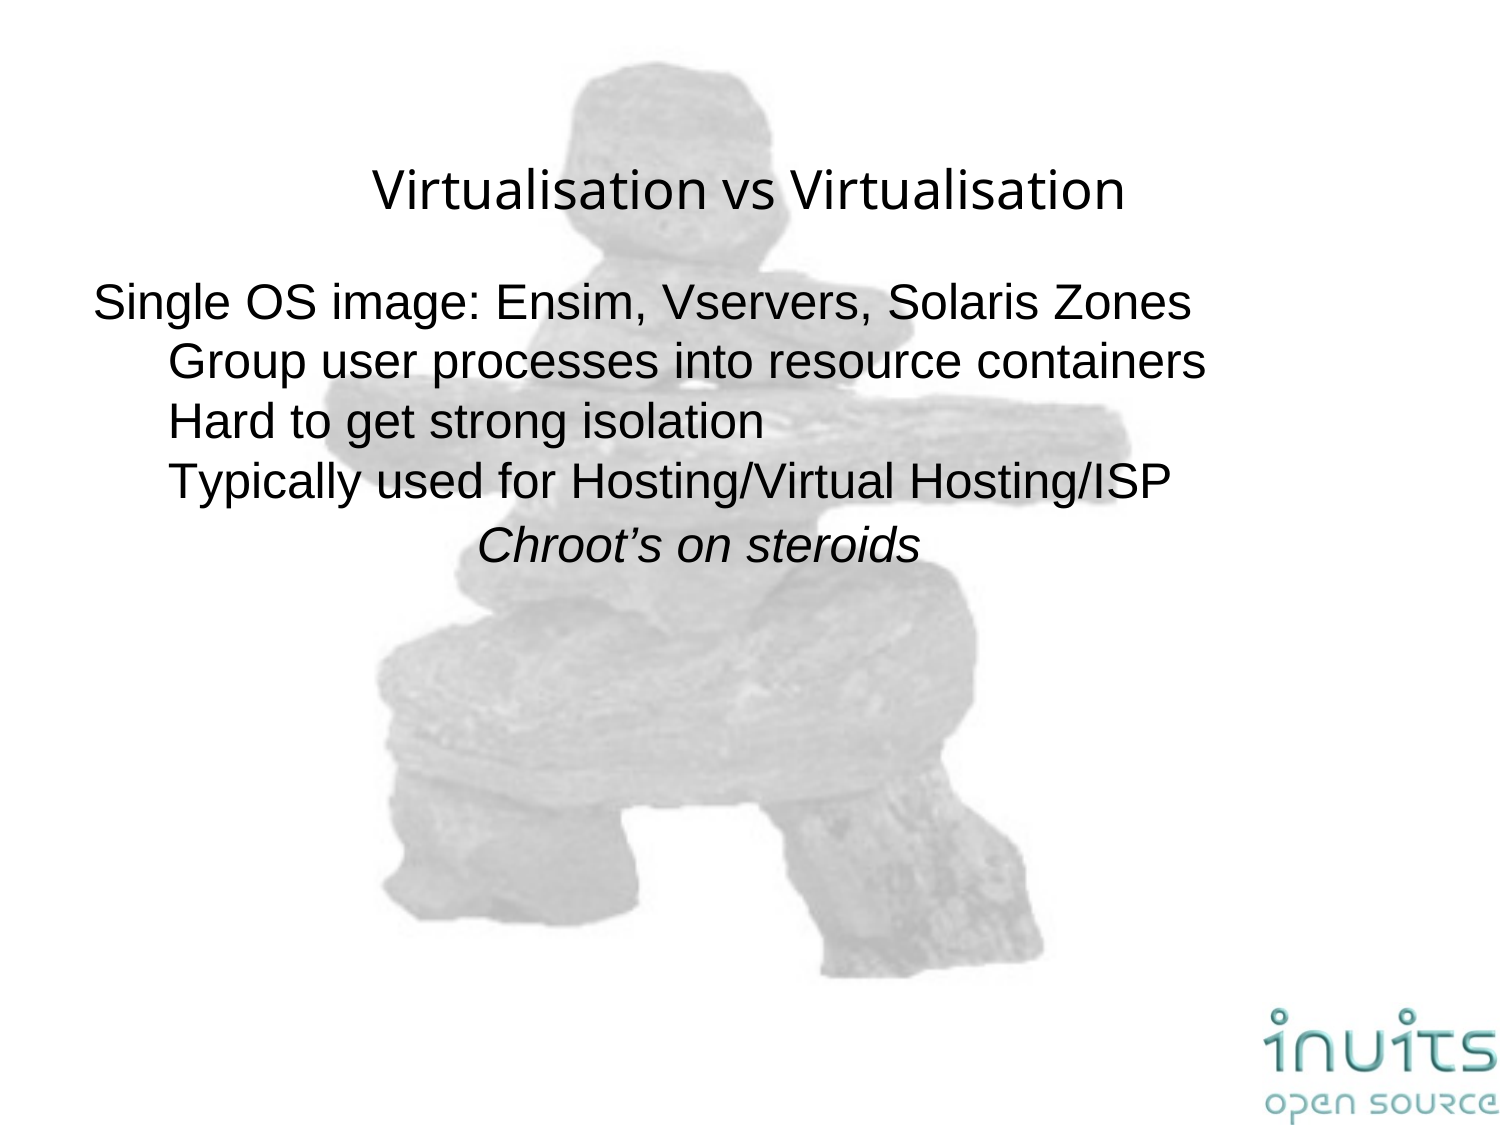

# Virtualisation vs Virtualisation
Single OS image: Ensim, Vservers, Solaris Zones
Group user processes into resource containers
Hard to get strong isolation
Typically used for Hosting/Virtual Hosting/ISP
Chroot’s on steroids